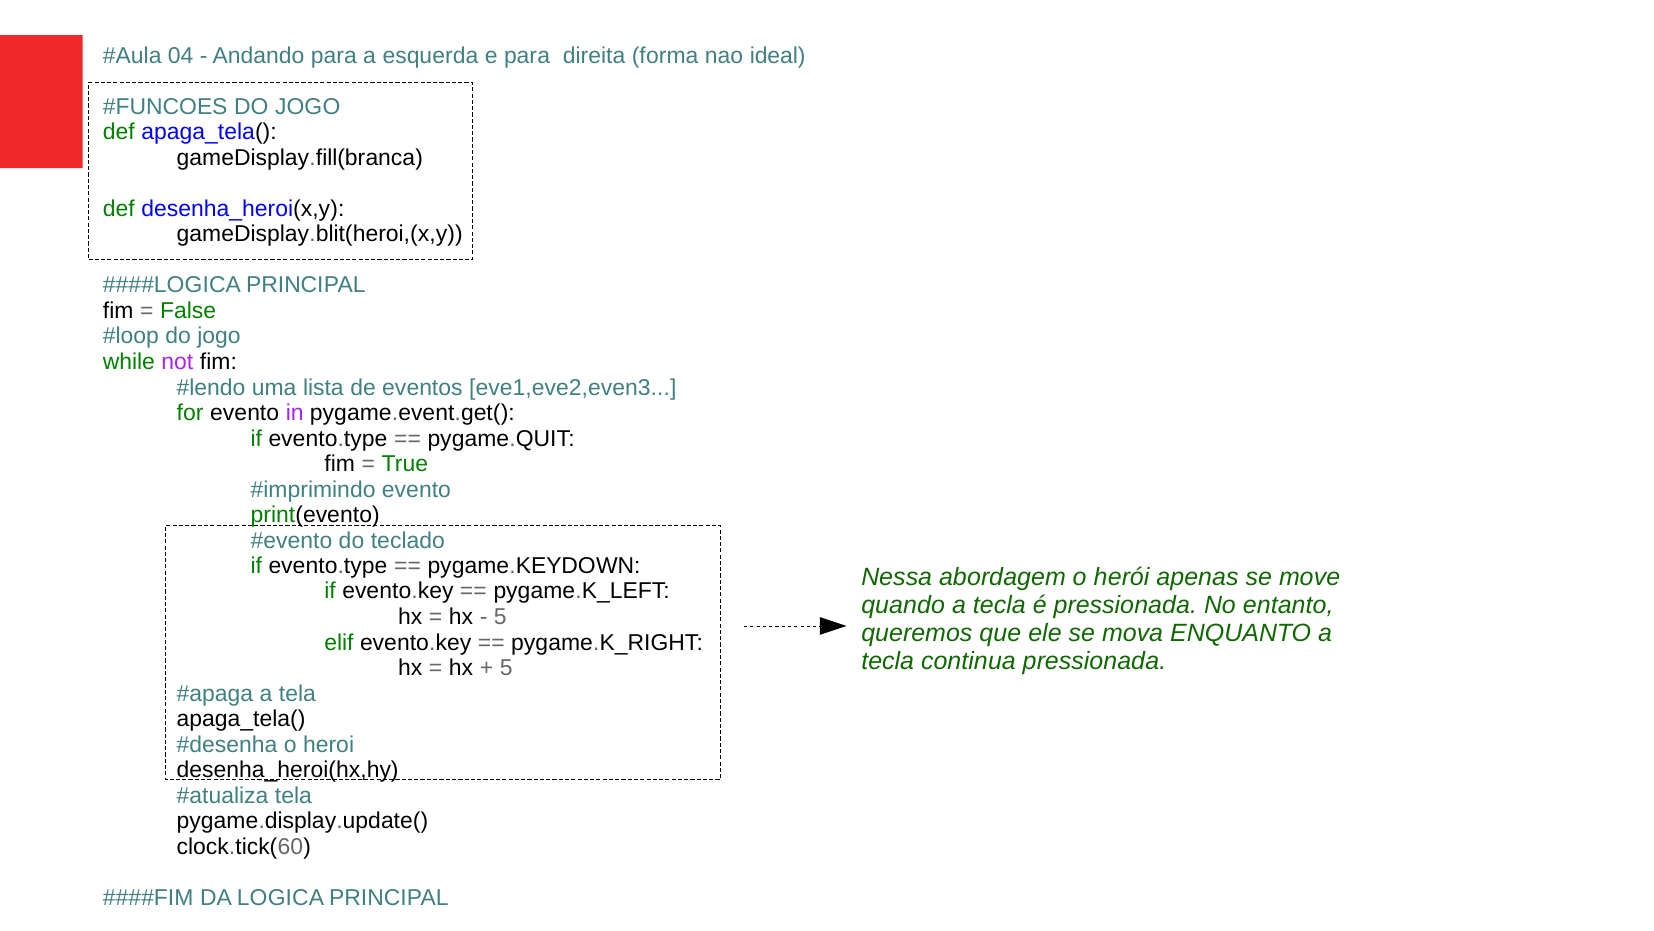

#Aula 04 - Andando para a esquerda e para direita (forma nao ideal)
#FUNCOES DO JOGO
def apaga_tela():
	gameDisplay.fill(branca)
def desenha_heroi(x,y):
	gameDisplay.blit(heroi,(x,y))
####LOGICA PRINCIPAL
fim = False
#loop do jogo
while not fim:
	#lendo uma lista de eventos [eve1,eve2,even3...]
	for evento in pygame.event.get():
		if evento.type == pygame.QUIT:
			fim = True
		#imprimindo evento
		print(evento)
		#evento do teclado
		if evento.type == pygame.KEYDOWN:
			if evento.key == pygame.K_LEFT:
				hx = hx - 5
			elif evento.key == pygame.K_RIGHT:
				hx = hx + 5
	#apaga a tela
	apaga_tela()
	#desenha o heroi
	desenha_heroi(hx,hy)
	#atualiza tela
	pygame.display.update()
	clock.tick(60)
####FIM DA LOGICA PRINCIPAL
Nessa abordagem o herói apenas se move quando a tecla é pressionada. No entanto, queremos que ele se mova ENQUANTO a tecla continua pressionada.